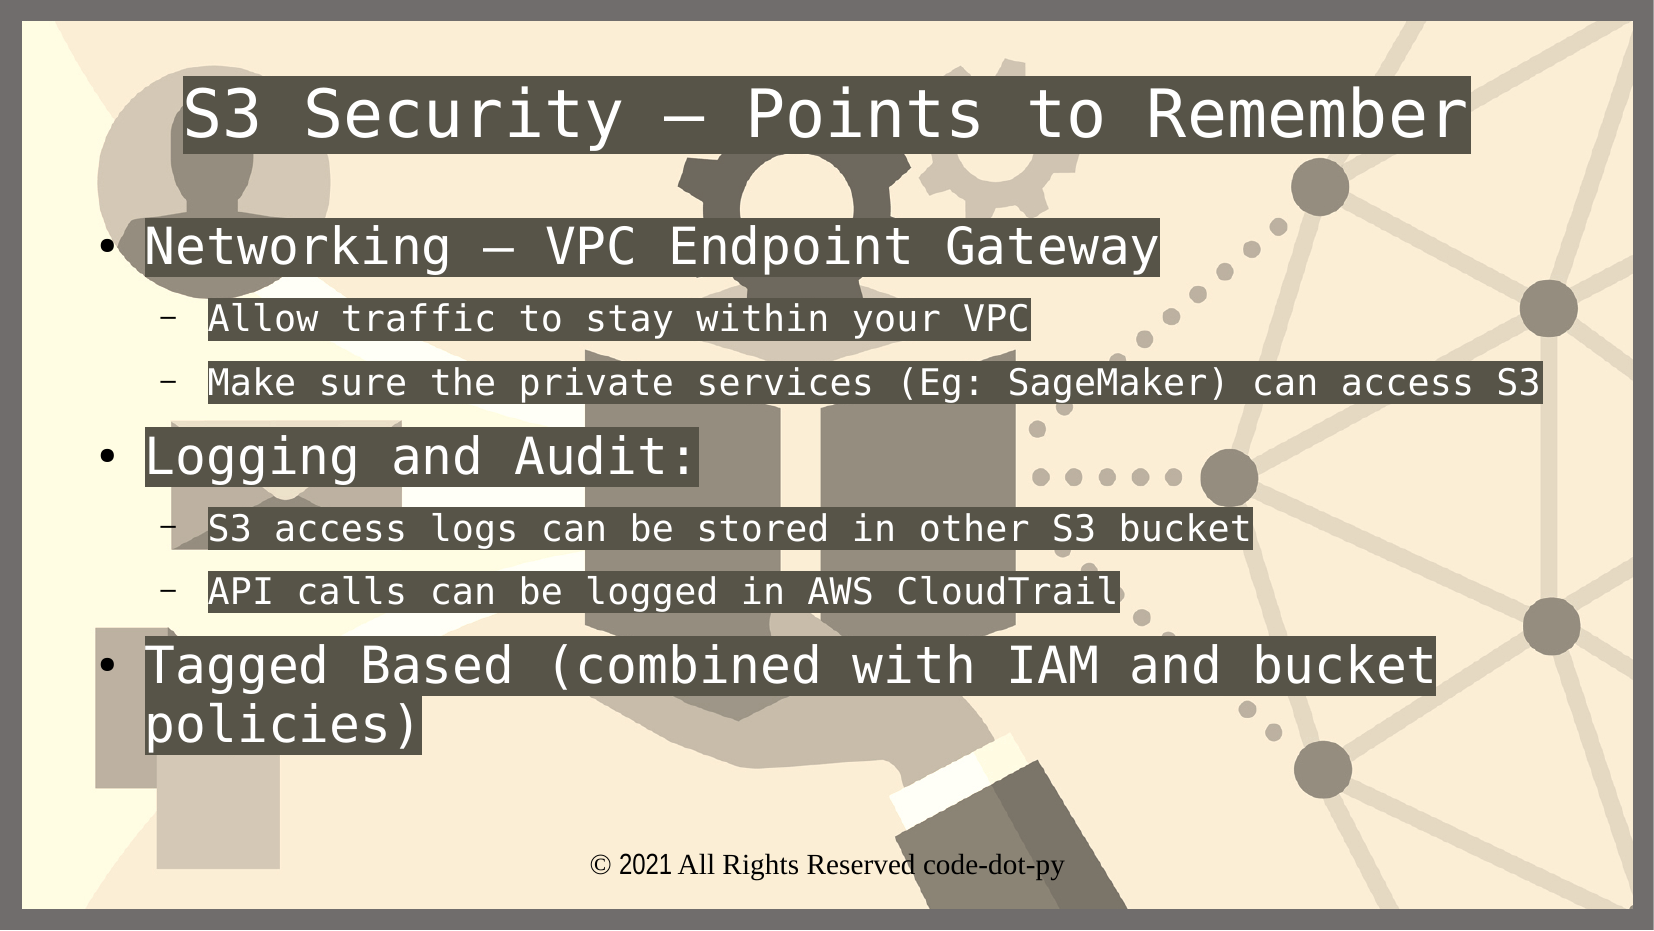

# S3 Security – Points to Remember
Networking – VPC Endpoint Gateway
Allow traffic to stay within your VPC
Make sure the private services (Eg: SageMaker) can access S3
Logging and Audit:
S3 access logs can be stored in other S3 bucket
API calls can be logged in AWS CloudTrail
Tagged Based (combined with IAM and bucket policies)